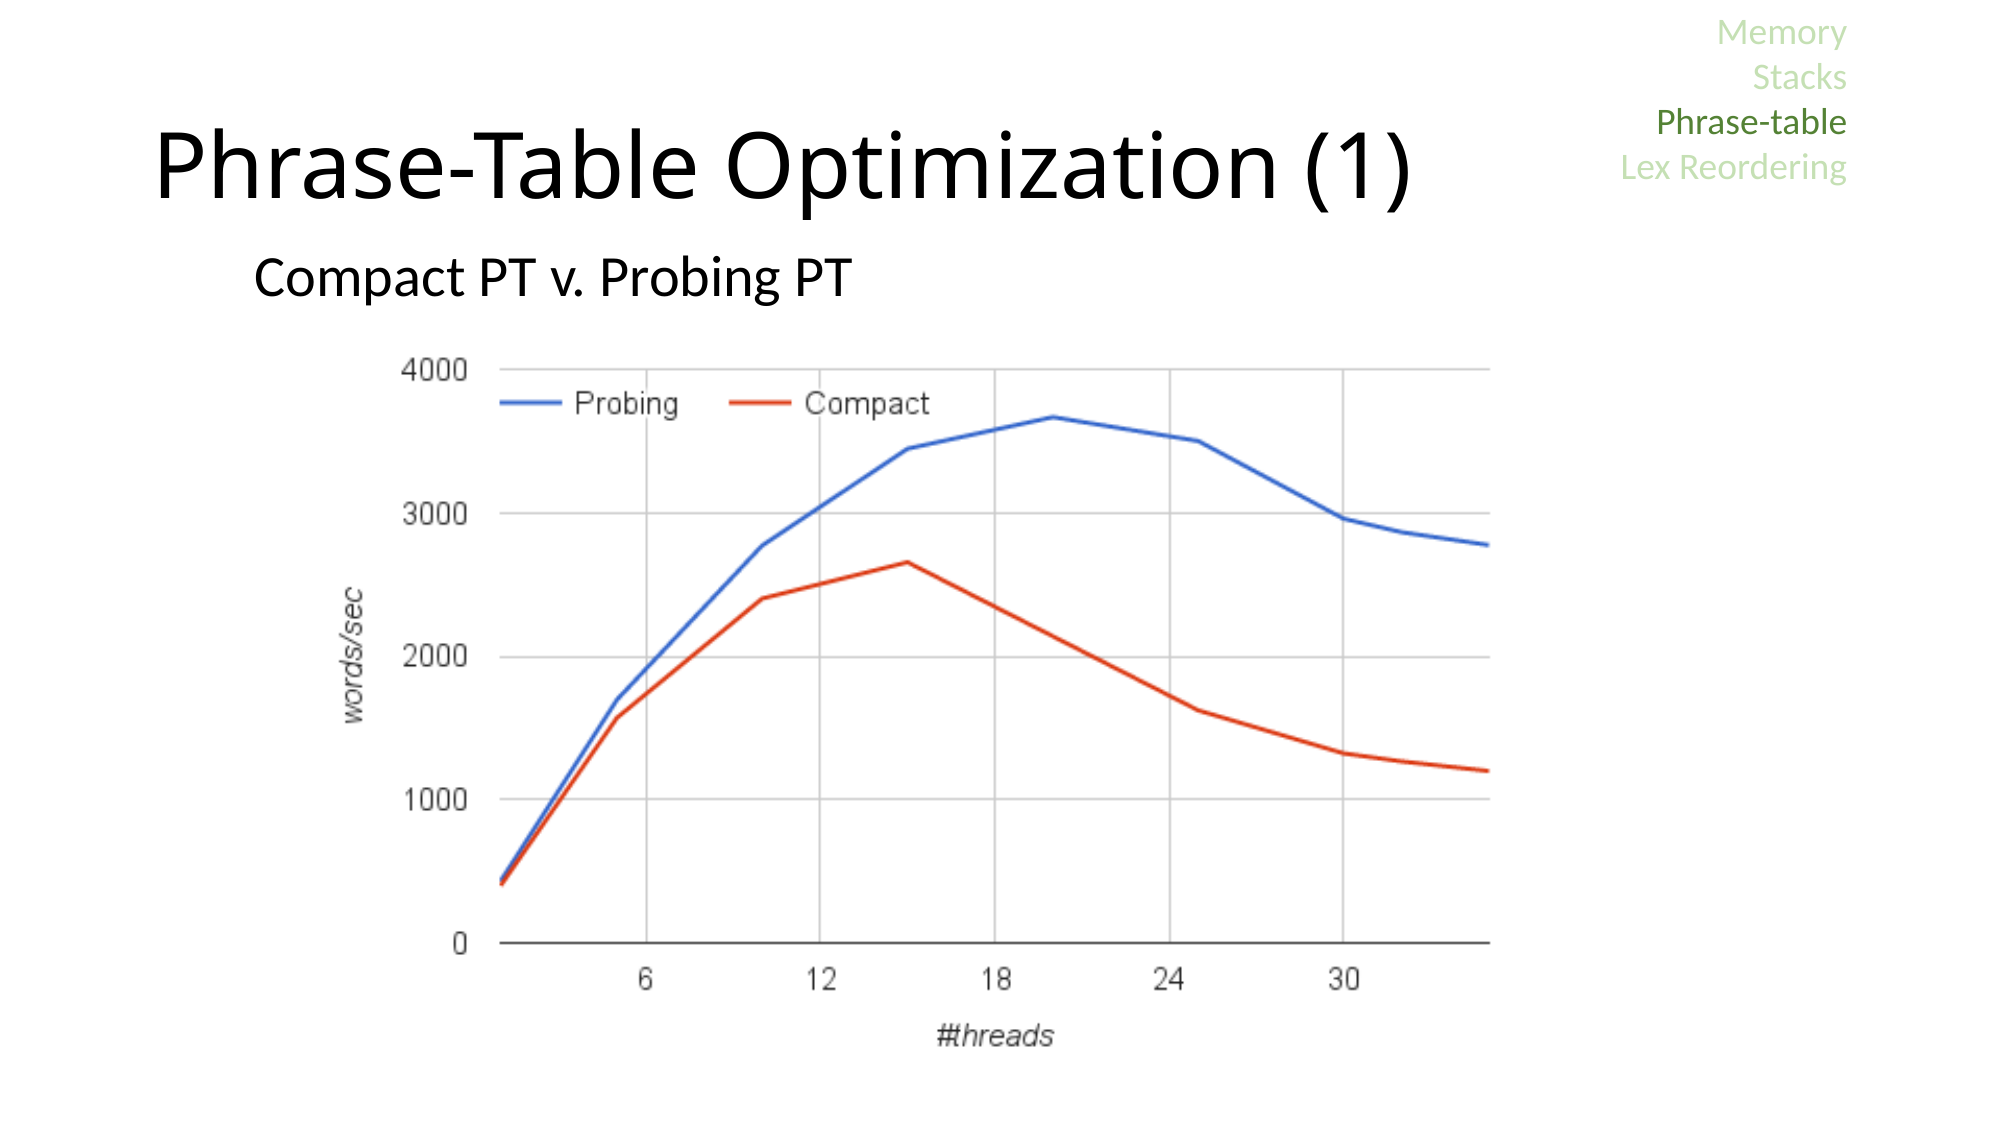

Memory
Stacks
Phrase-table
Lex Reordering
Phrase-Table Optimization (1)
Compact PT v. Probing PT